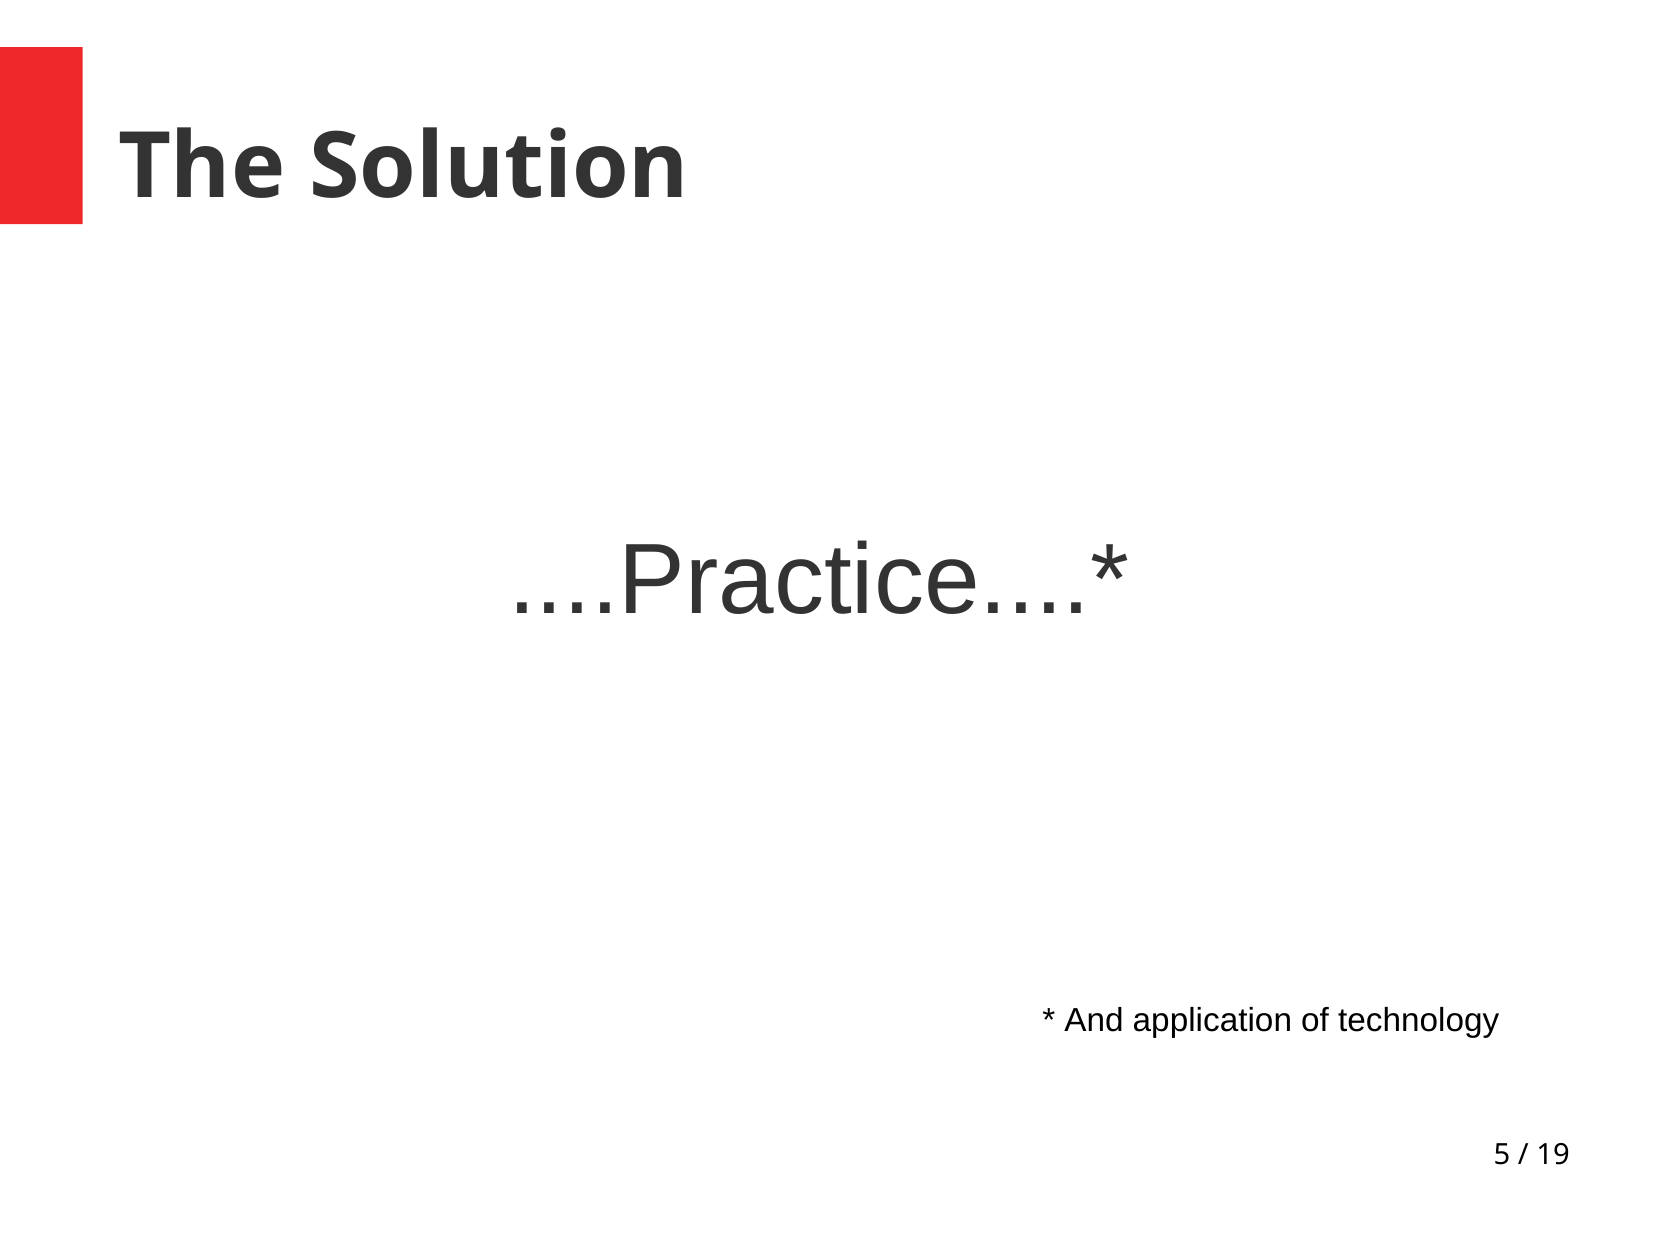

# The Solution
....Practice....*
* And application of technology
5